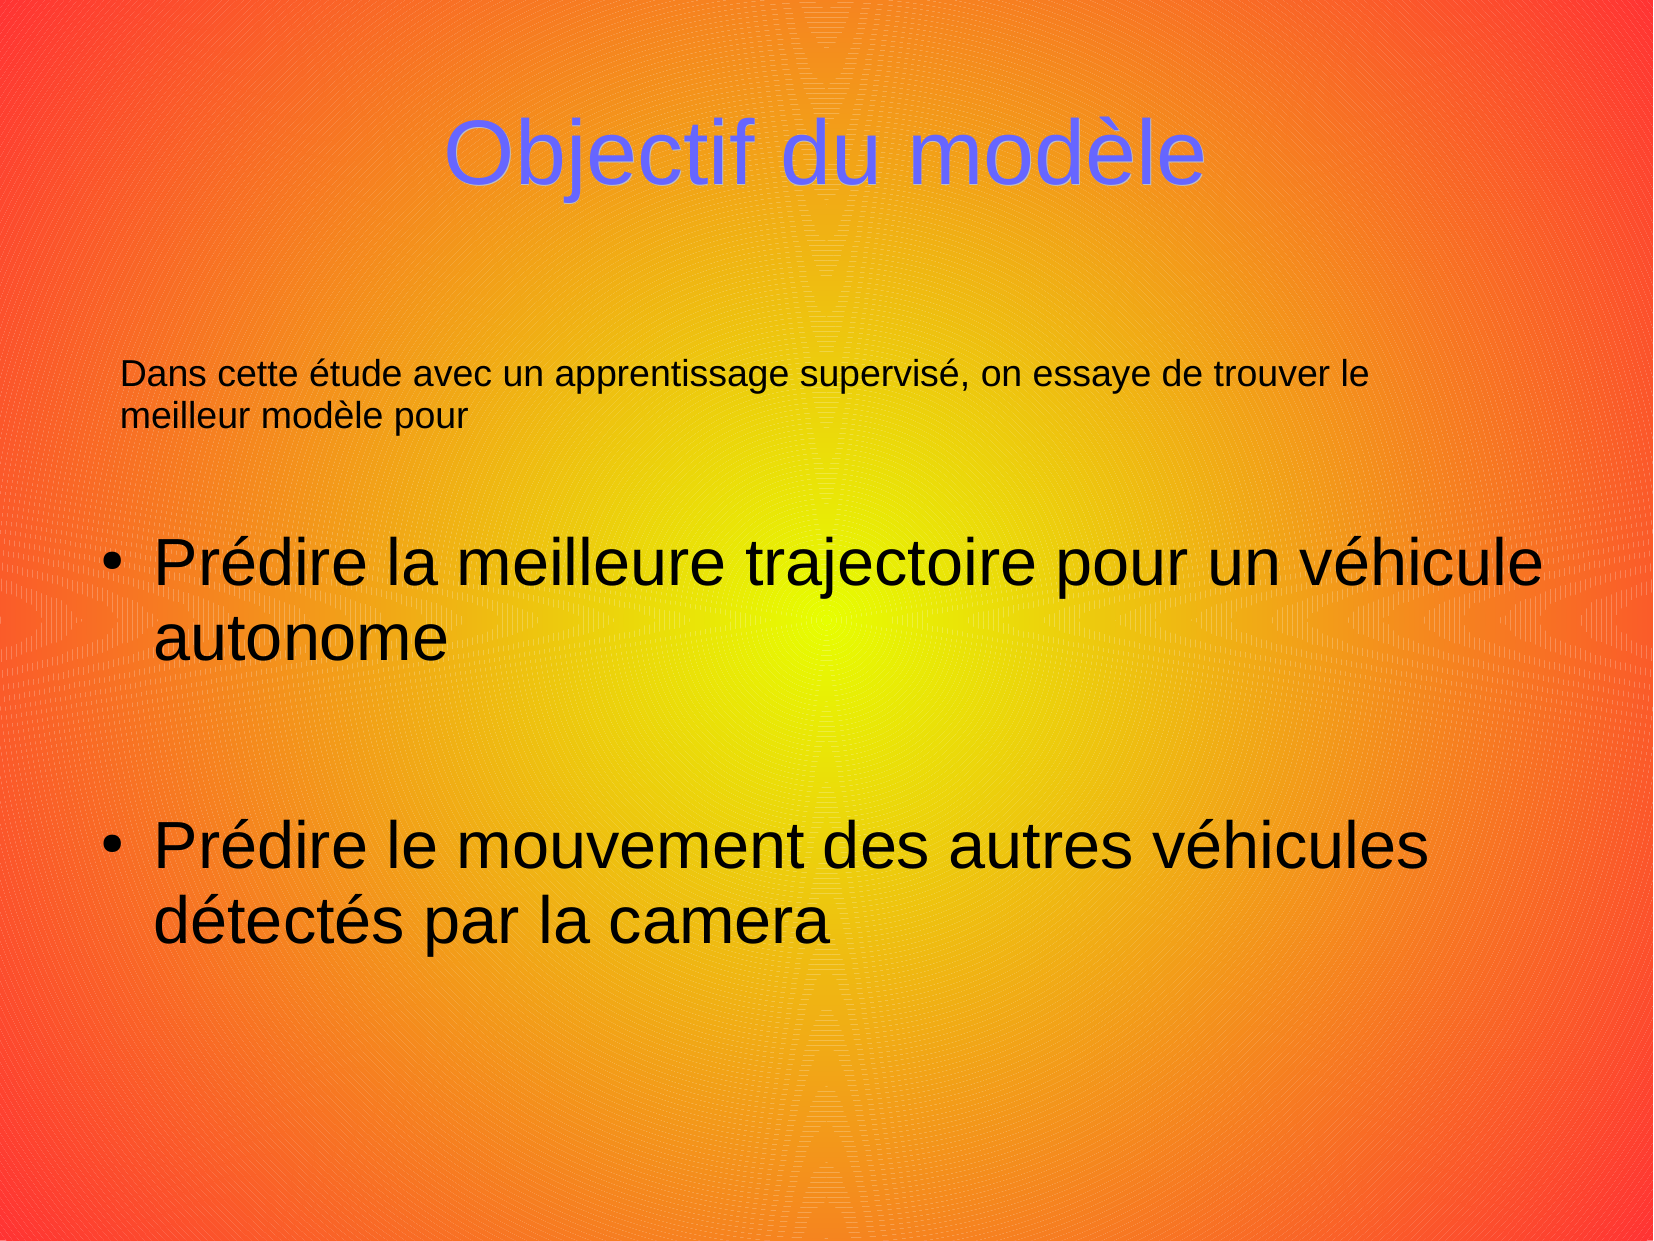

# Objectif du modèle
Dans cette étude avec un apprentissage supervisé, on essaye de trouver le meilleur modèle pour
Prédire la meilleure trajectoire pour un véhicule autonome
Prédire le mouvement des autres véhicules détectés par la camera